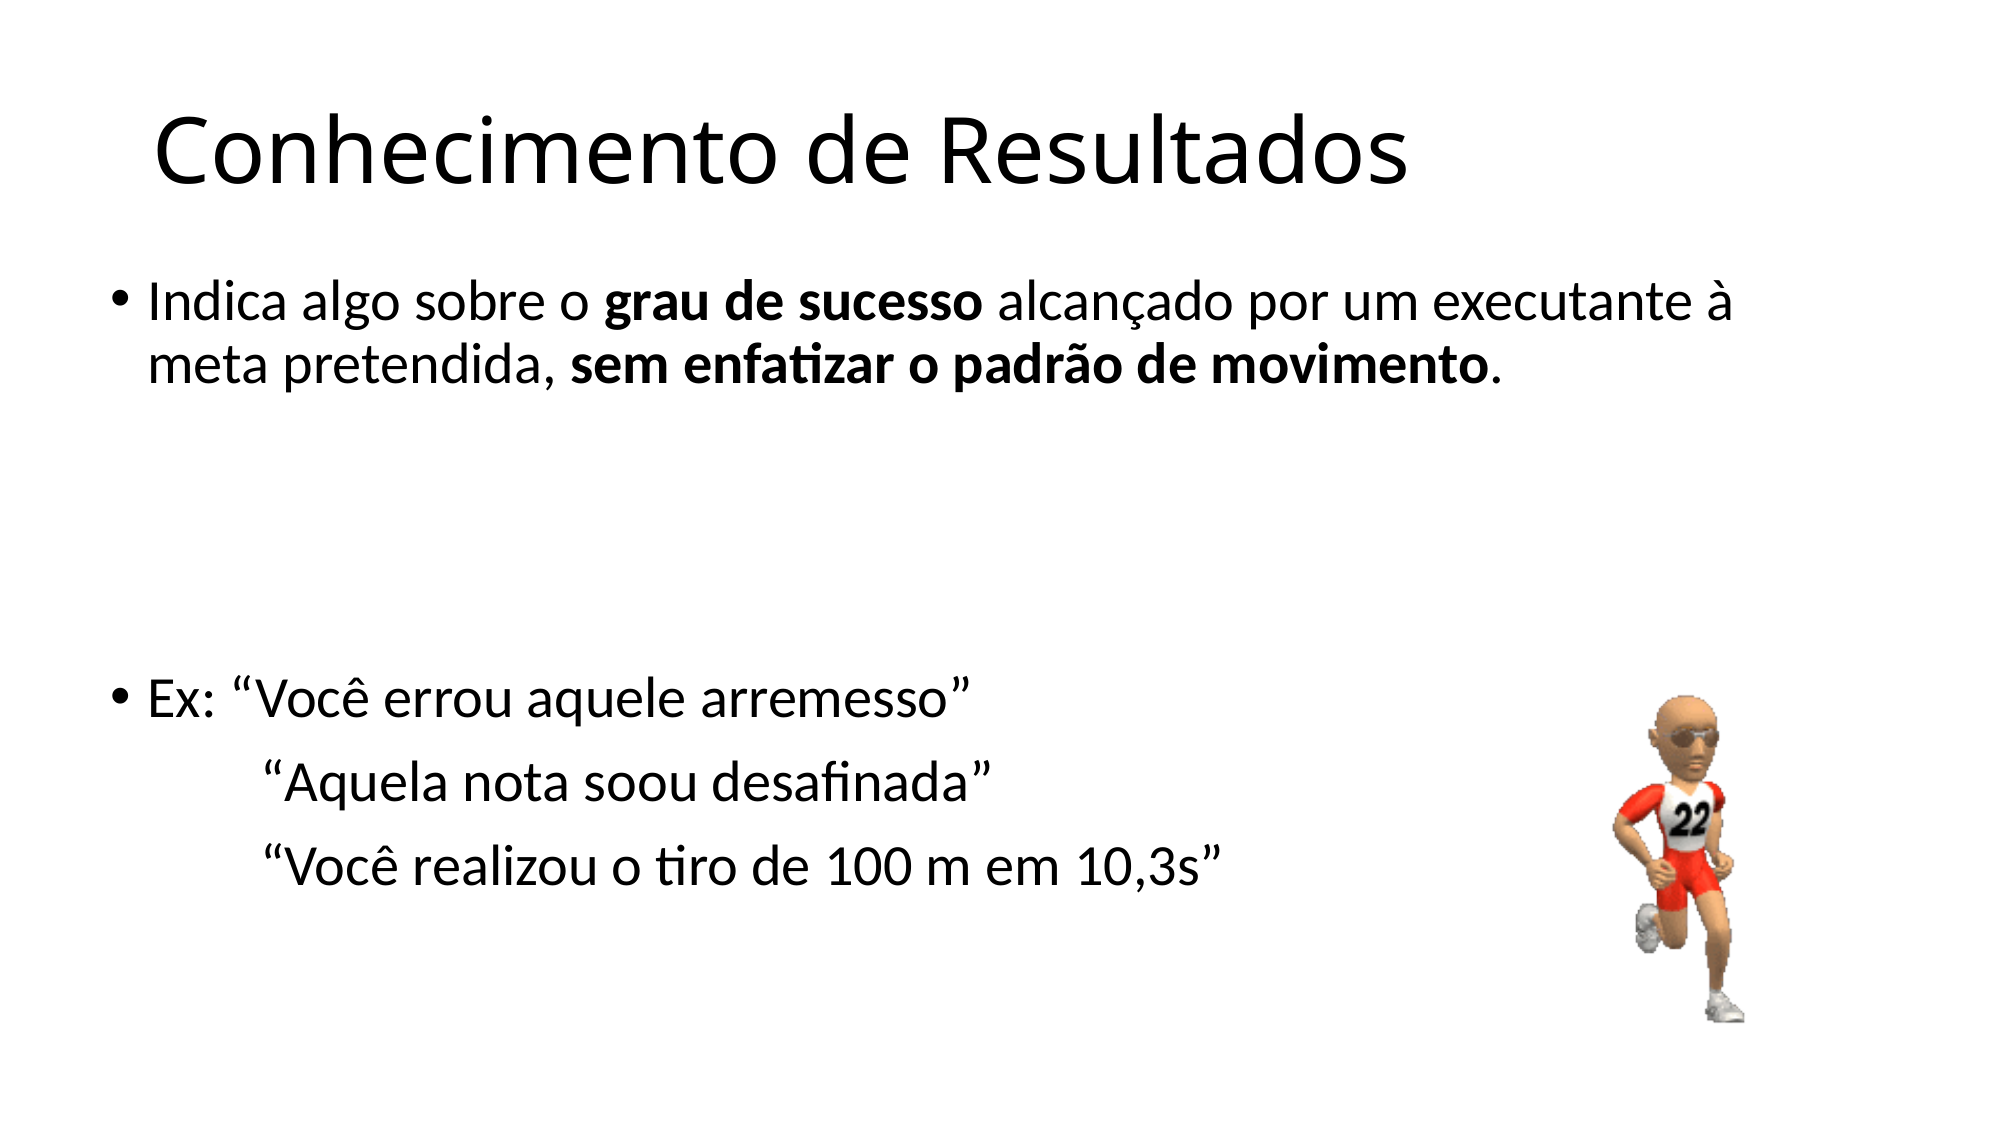

# Conhecimento de Resultados
Indica algo sobre o grau de sucesso alcançado por um executante à meta pretendida, sem enfatizar o padrão de movimento.
Ex: “Você errou aquele arremesso”
	“Aquela nota soou desafinada”
	“Você realizou o tiro de 100 m em 10,3s”